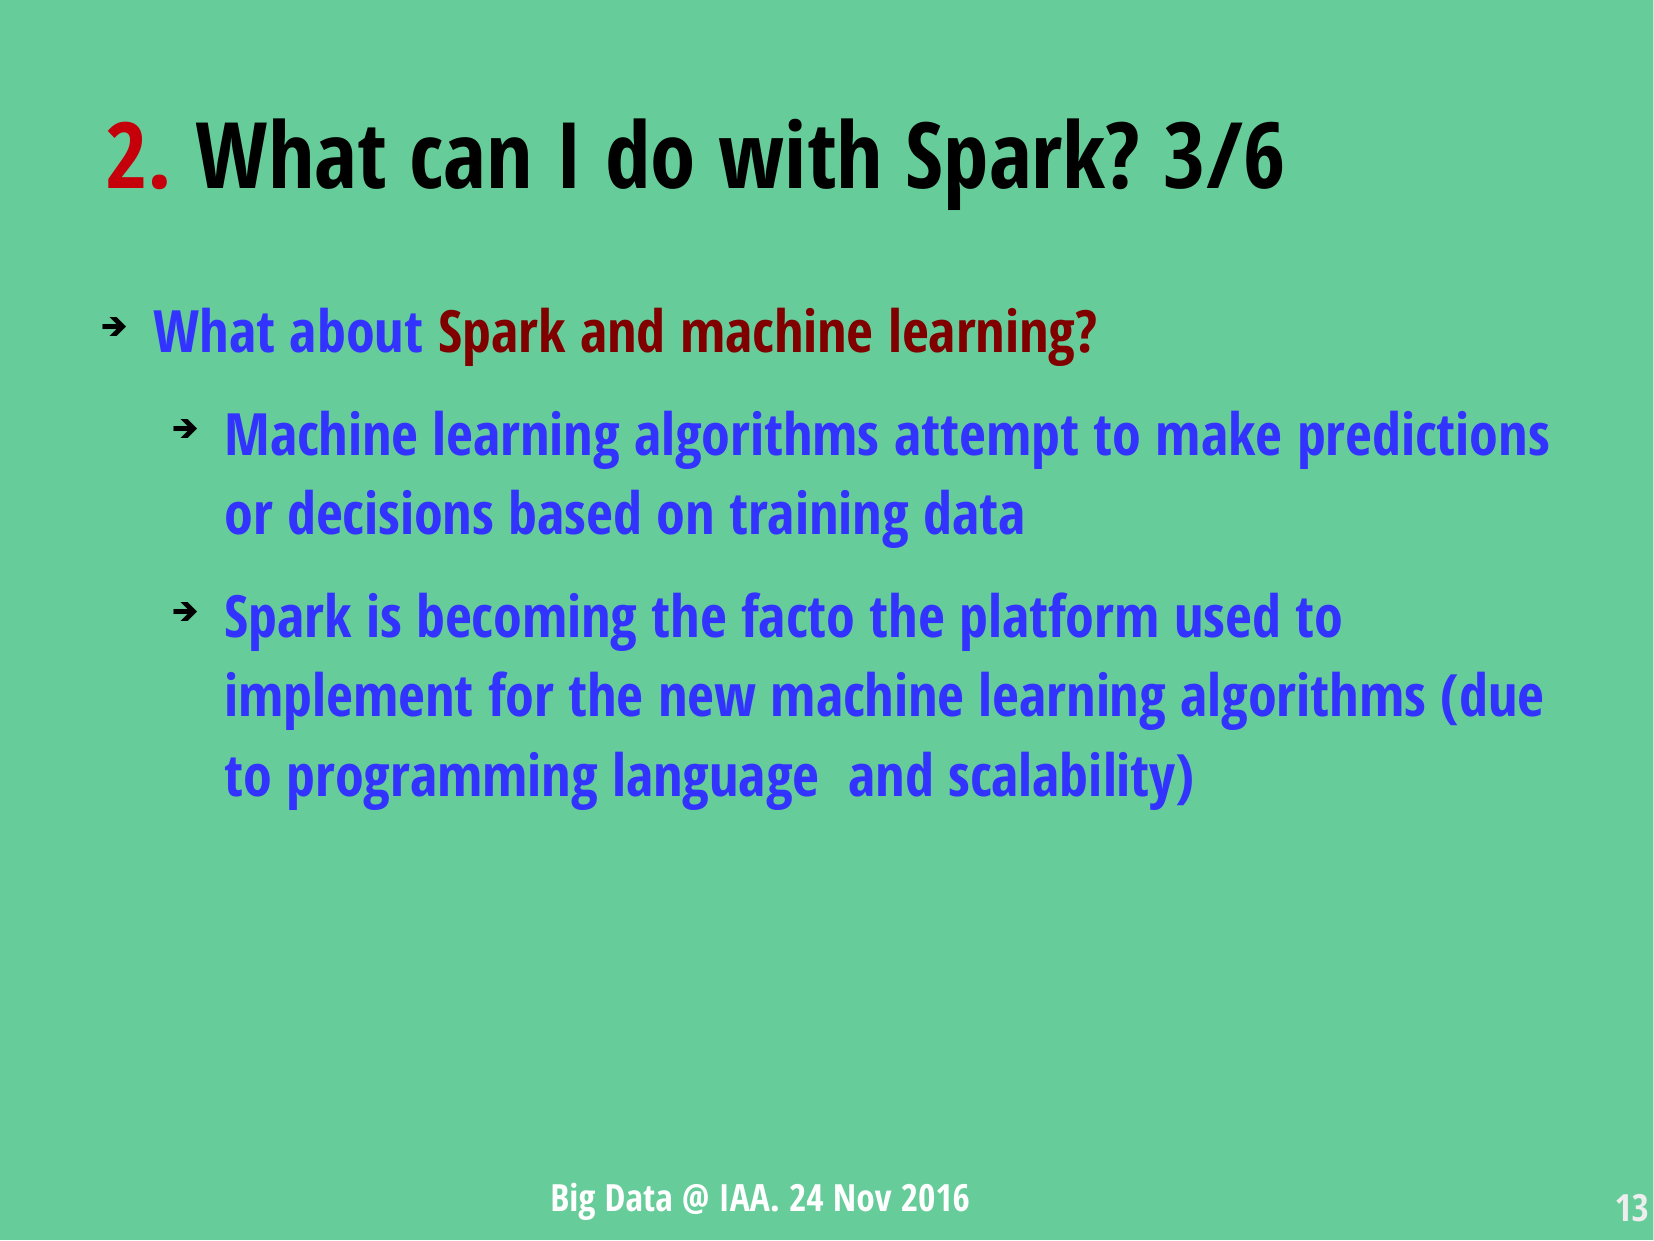

# 2. What can I do with Spark? 3/6
What about Spark and machine learning?
Machine learning algorithms attempt to make predictions or decisions based on training data
Spark is becoming the facto the platform used to implement for the new machine learning algorithms (due to programming language and scalability)
Big Data @ IAA. 24 Nov 2016
13